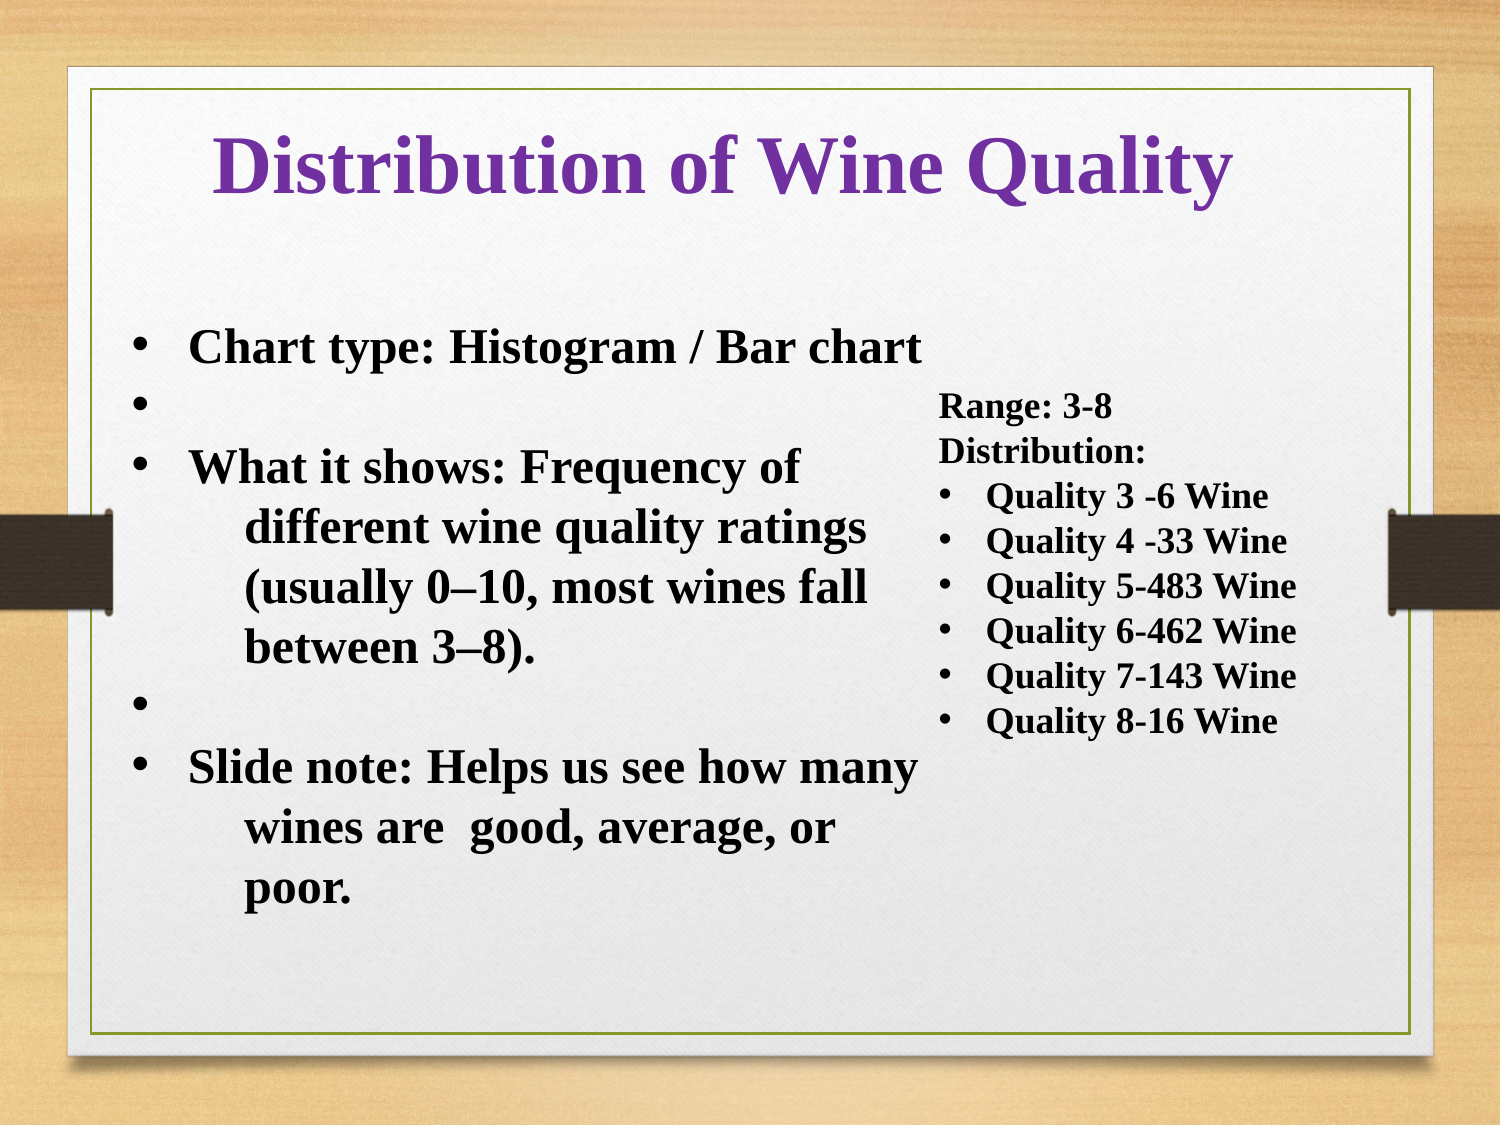

Distribution of Wine Quality
Chart type: Histogram / Bar chart
What it shows: Frequency of different wine quality ratings (usually 0–10, most wines fall between 3–8).
Slide note: Helps us see how many wines are good, average, or poor.
Range: 3-8
Distribution:
Quality 3 -6 Wine
Quality 4 -33 Wine
Quality 5-483 Wine
Quality 6-462 Wine
Quality 7-143 Wine
Quality 8-16 Wine